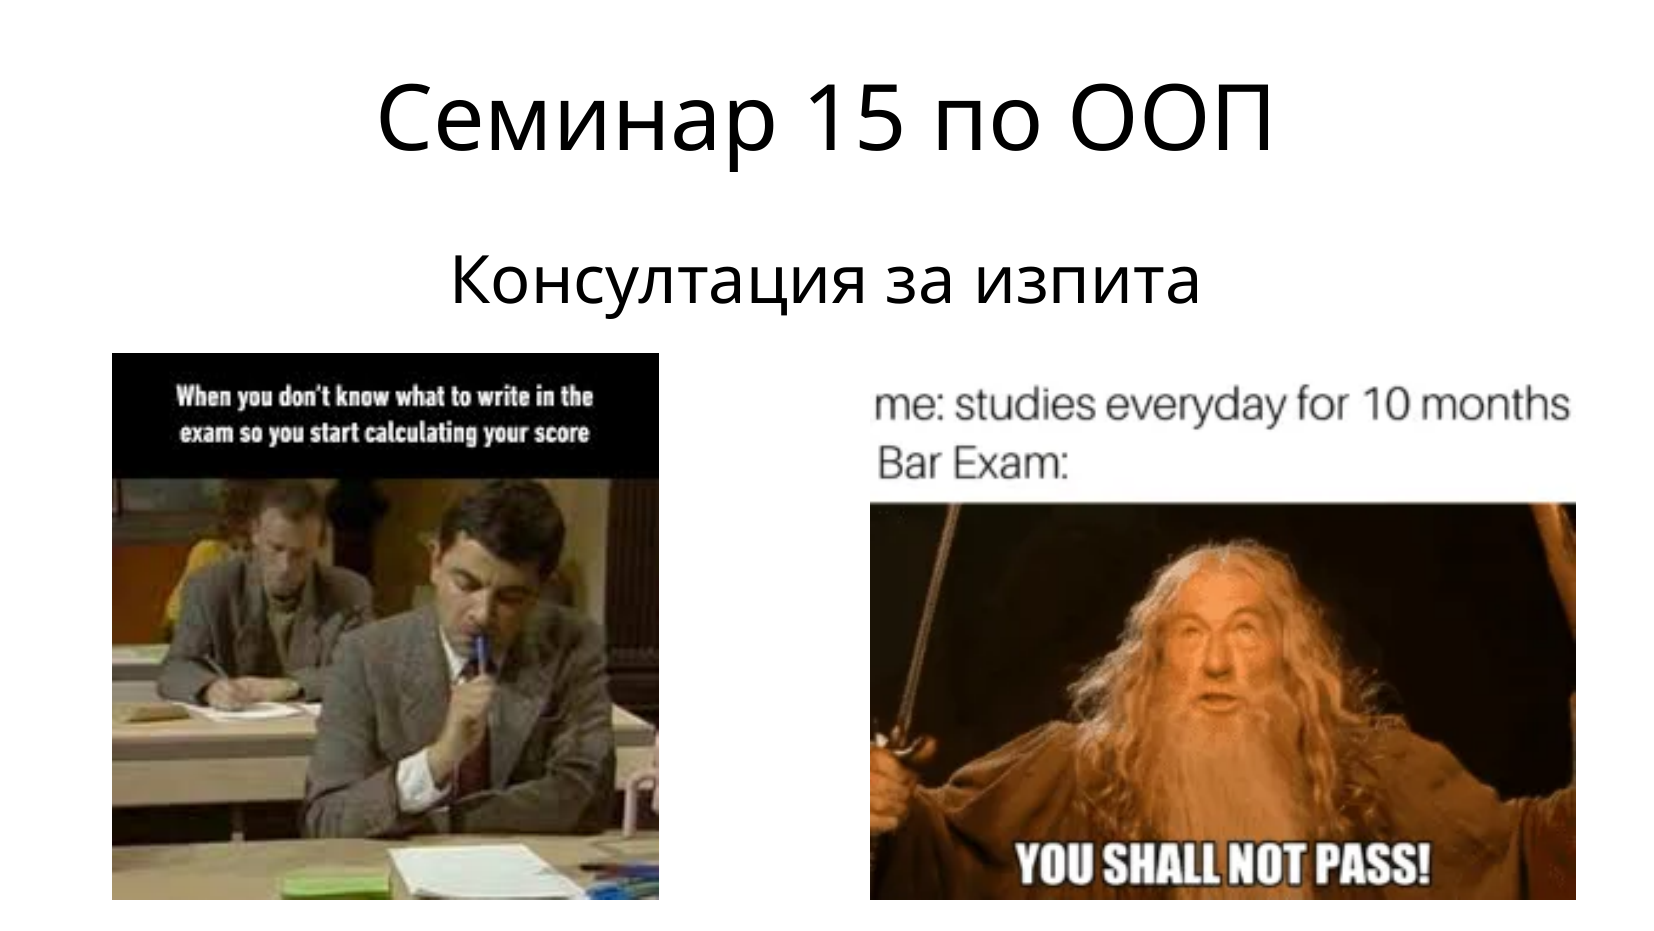

# Семинар 15 по ООП
Консултация за изпита